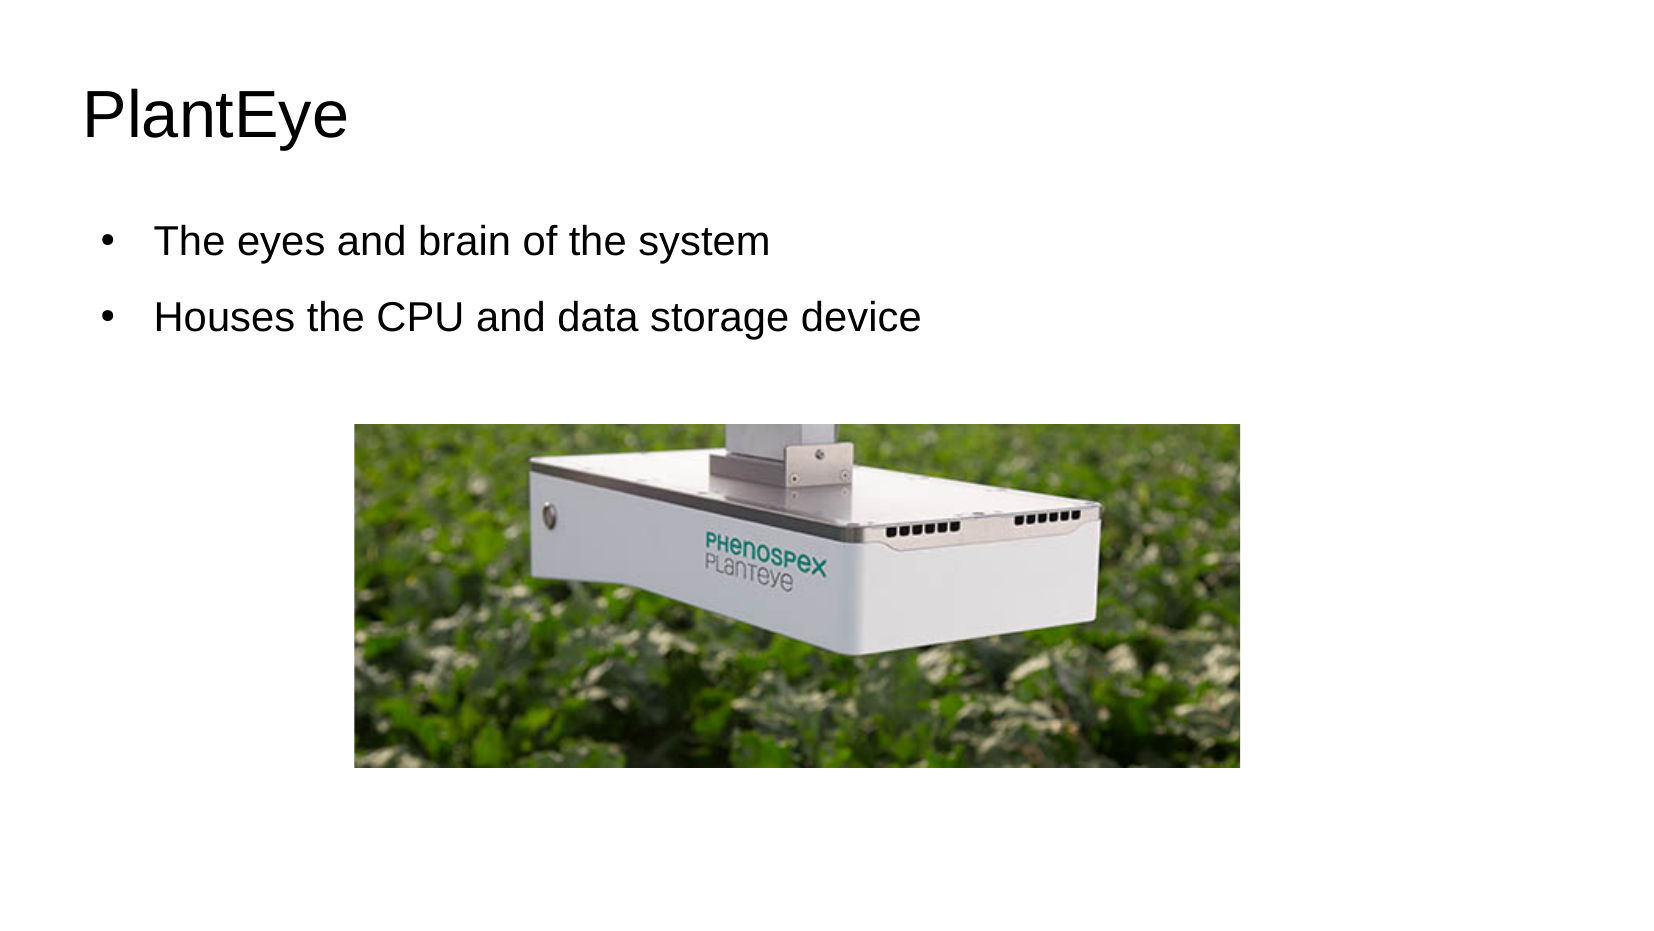

# PlantEye
The eyes and brain of the system
Houses the CPU and data storage device